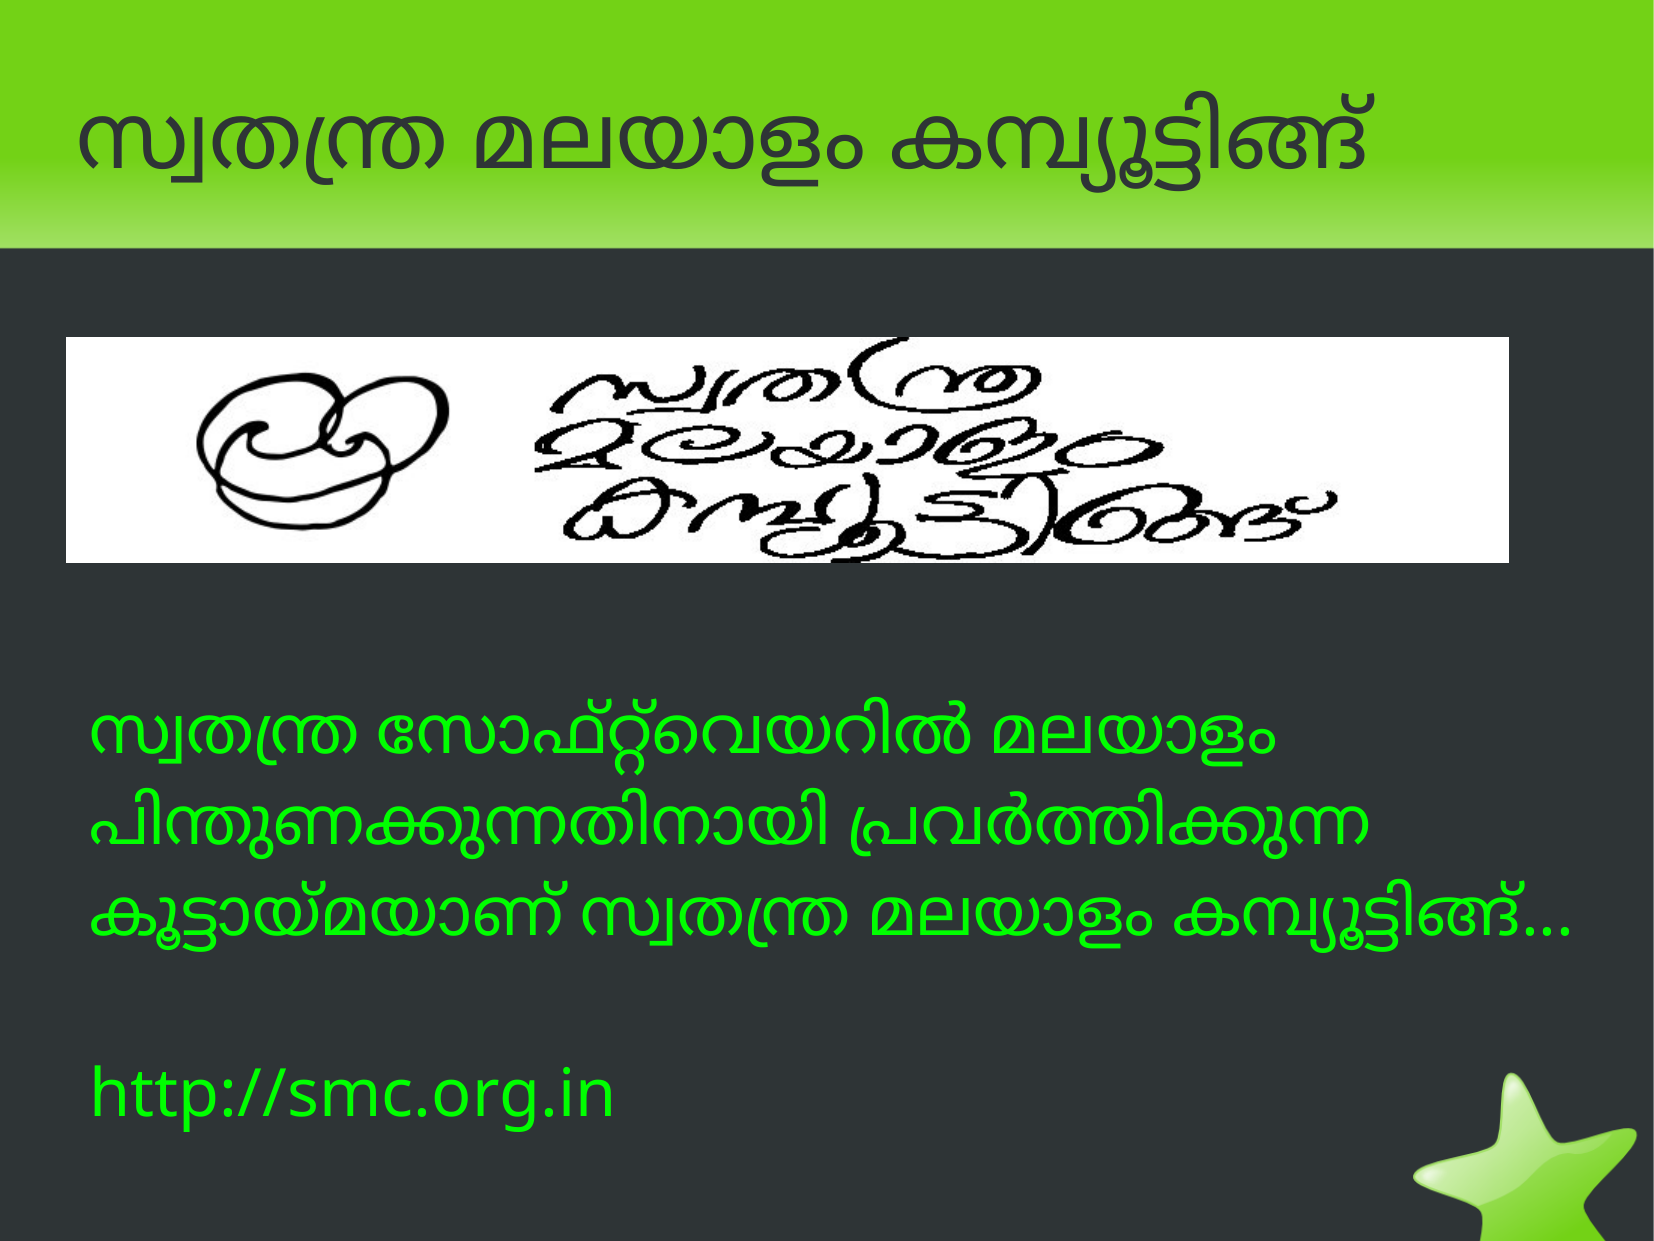

# സ്വതന്ത്ര മലയാളം കമ്പ്യൂട്ടിങ്ങ്
സ്വതന്ത്ര സോഫ്റ്റ്​വെയറില്‍ മലയാളം പിന്തുണക്കുന്നതിനായി പ്രവര്‍ത്തിക്കുന്ന കൂട്ടായ്മയാണ് സ്വതന്ത്ര മലയാളം കമ്പ്യൂട്ടിങ്ങ്...
http://smc.org.in